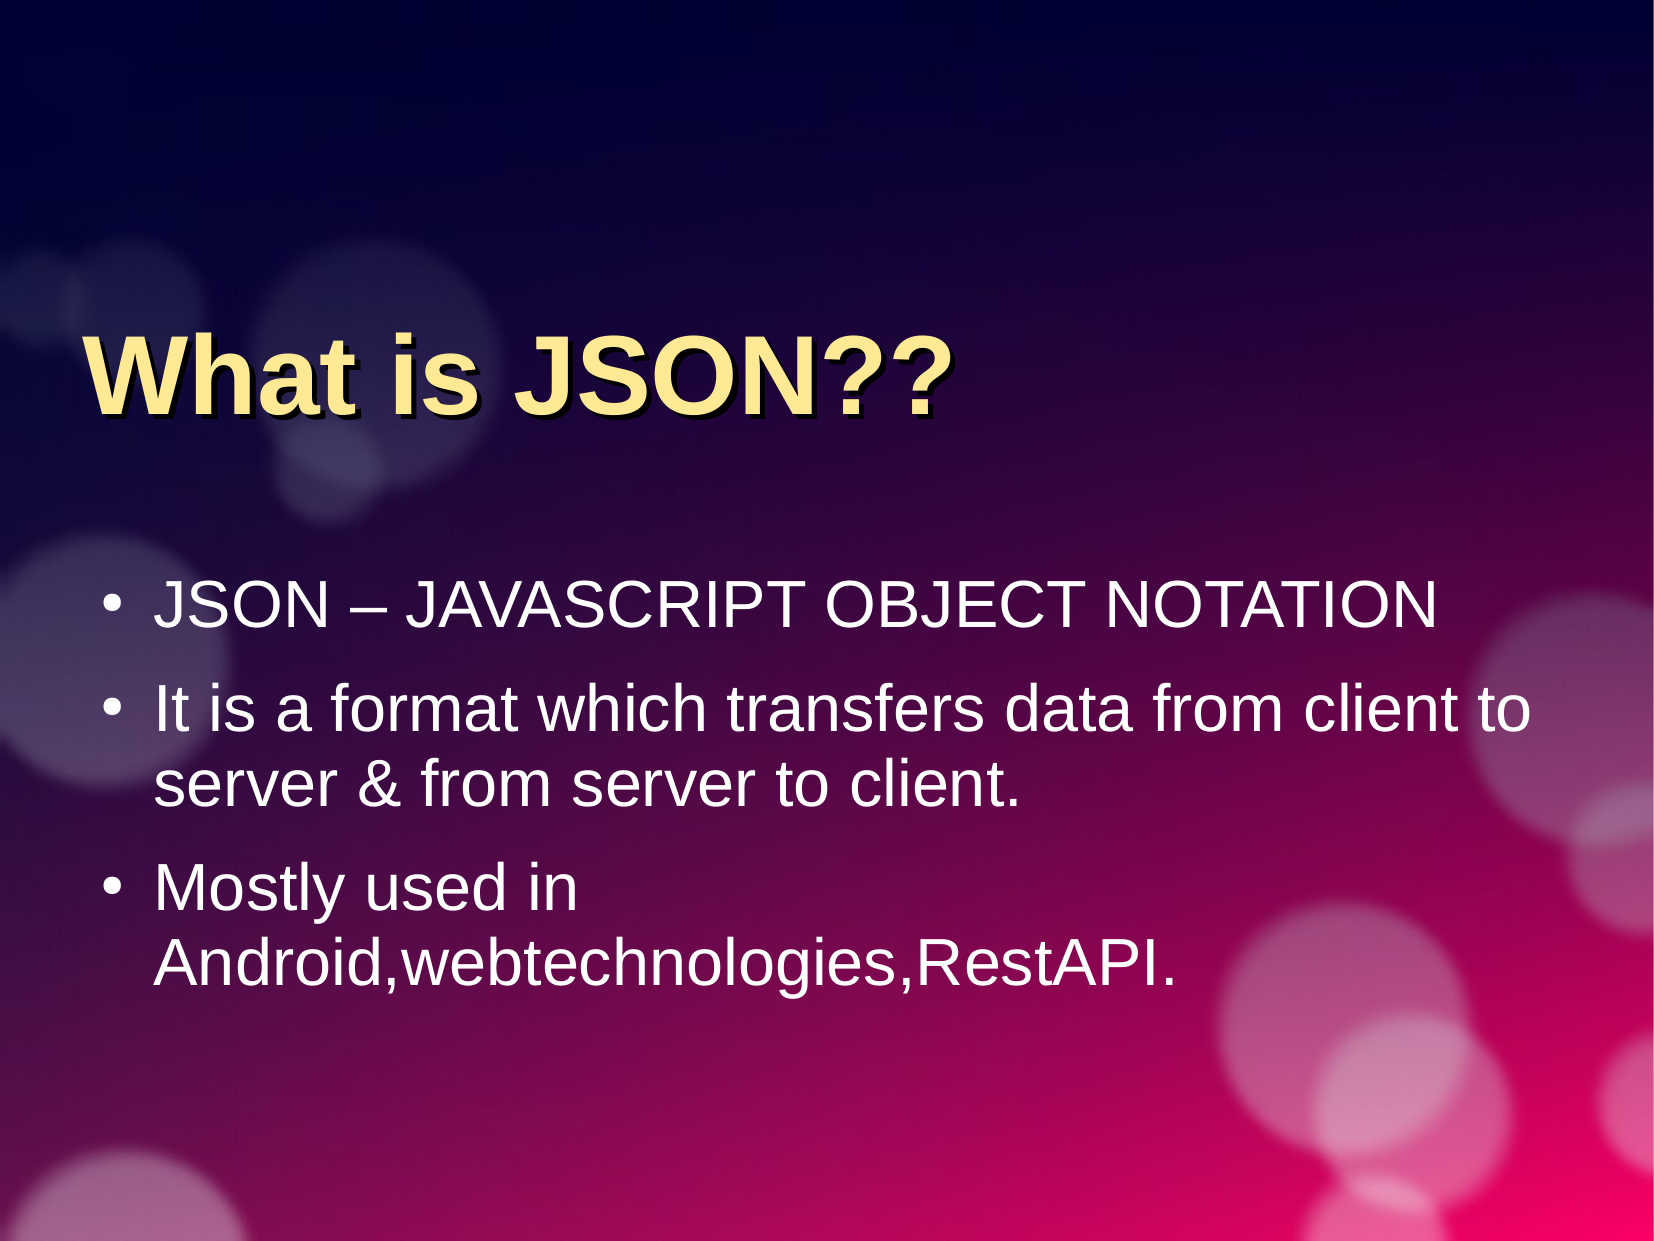

# What is JSON??
JSON – JAVASCRIPT OBJECT NOTATION
It is a format which transfers data from client to server & from server to client.
Mostly used in Android,webtechnologies,RestAPI.